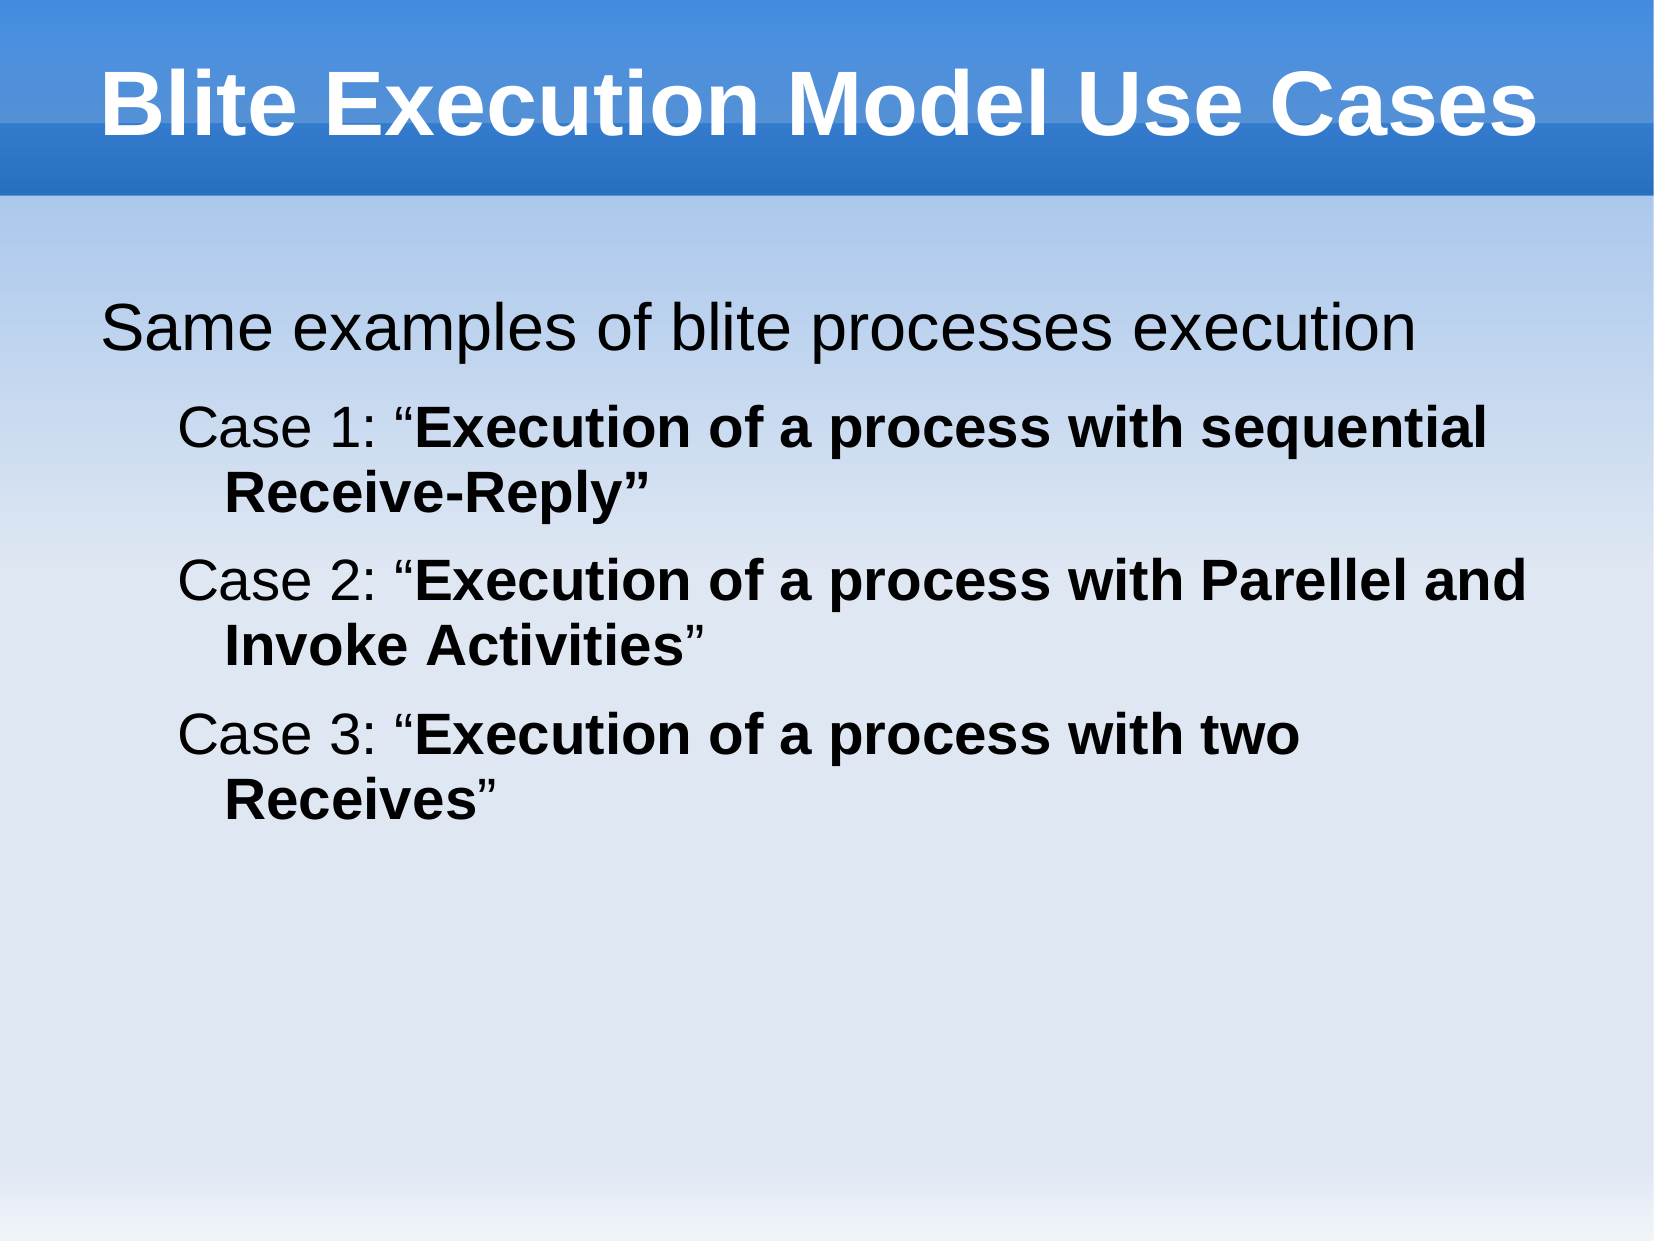

# Blite Execution Model Use Cases
Same examples of blite processes execution
Case 1: “Execution of a process with sequential Receive-Reply”
Case 2: “Execution of a process with Parellel and Invoke Activities”
Case 3: “Execution of a process with two Receives”